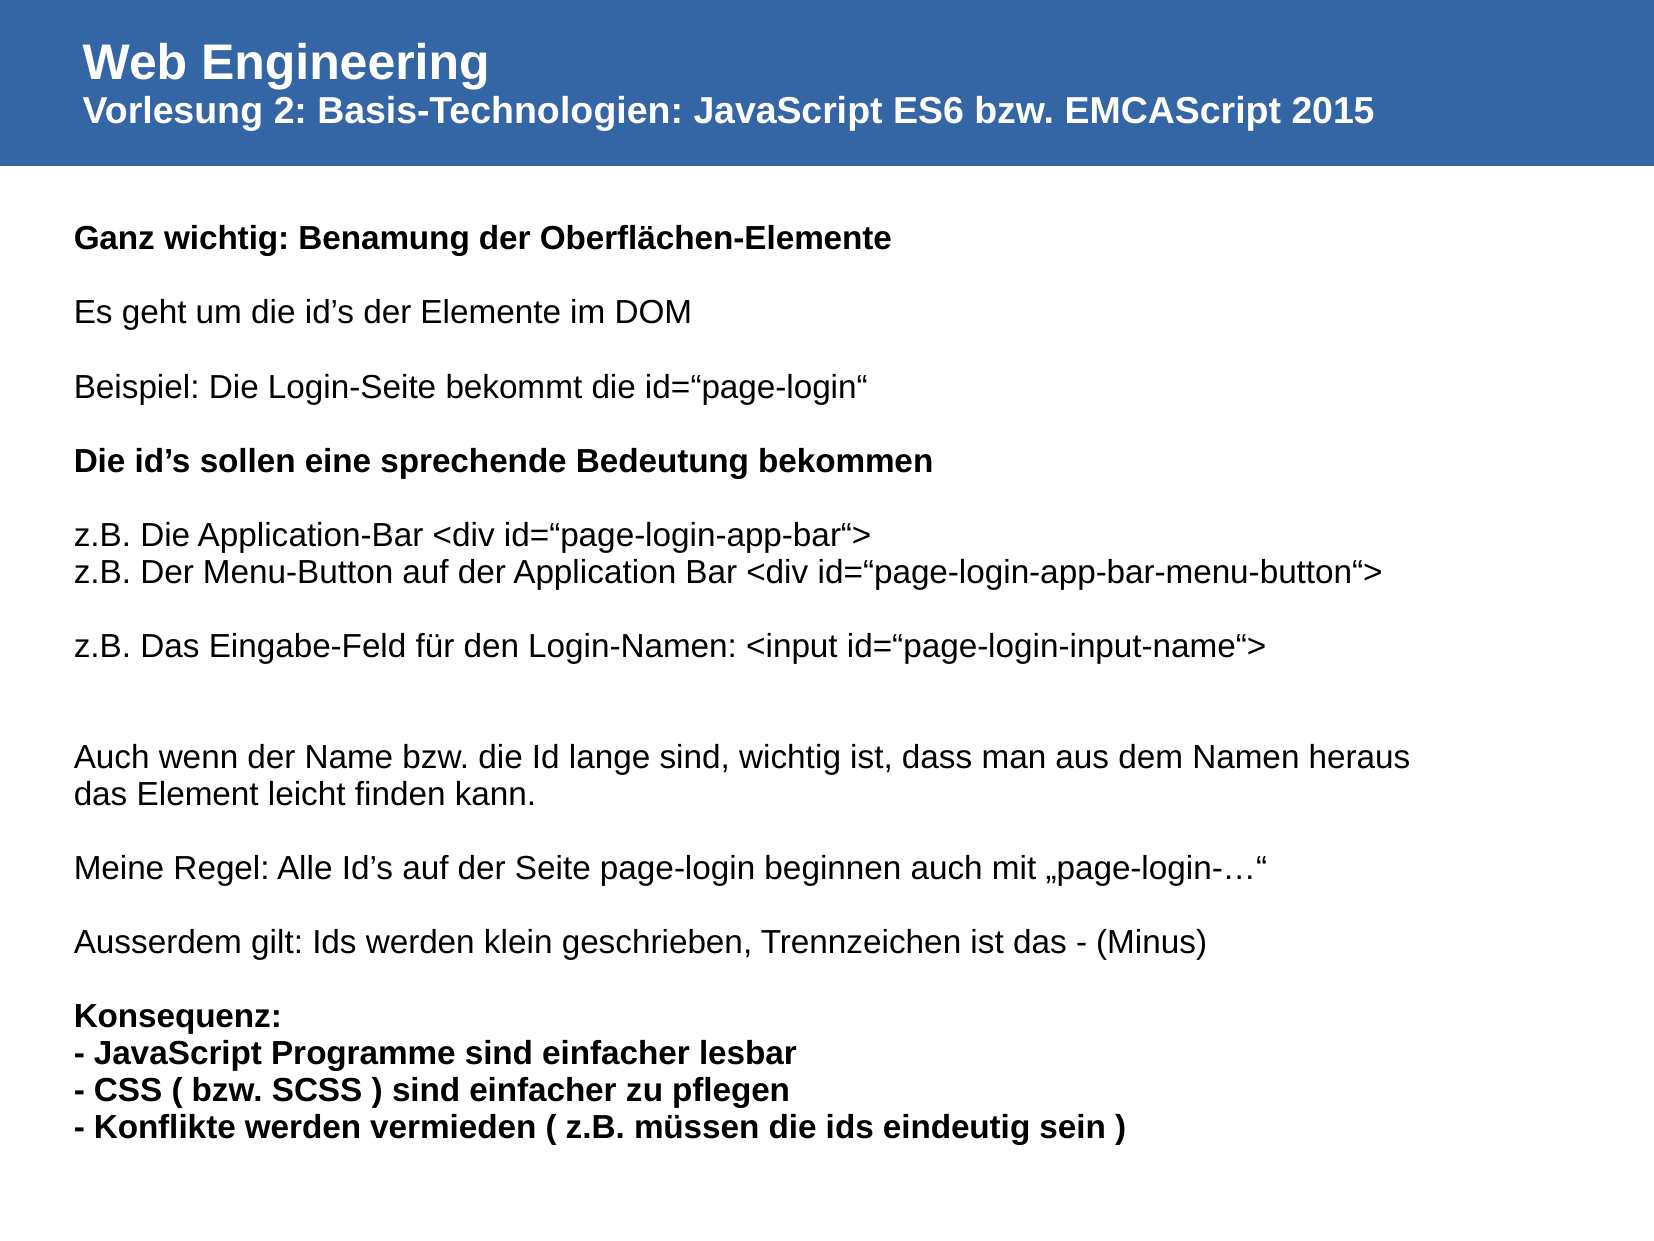

# Web Engineering Vorlesung 2: Basis-Technologien: JavaScript ES6 bzw. EMCAScript 2015
Ganz wichtig: Benamung der Oberflächen-Elemente
Es geht um die id’s der Elemente im DOM
Beispiel: Die Login-Seite bekommt die id=“page-login“
Die id’s sollen eine sprechende Bedeutung bekommen
z.B. Die Application-Bar <div id=“page-login-app-bar“>
z.B. Der Menu-Button auf der Application Bar <div id=“page-login-app-bar-menu-button“>
z.B. Das Eingabe-Feld für den Login-Namen: <input id=“page-login-input-name“>
Auch wenn der Name bzw. die Id lange sind, wichtig ist, dass man aus dem Namen heraus
das Element leicht finden kann.
Meine Regel: Alle Id’s auf der Seite page-login beginnen auch mit „page-login-…“
Ausserdem gilt: Ids werden klein geschrieben, Trennzeichen ist das - (Minus)
Konsequenz:
- JavaScript Programme sind einfacher lesbar
- CSS ( bzw. SCSS ) sind einfacher zu pflegen
- Konflikte werden vermieden ( z.B. müssen die ids eindeutig sein )